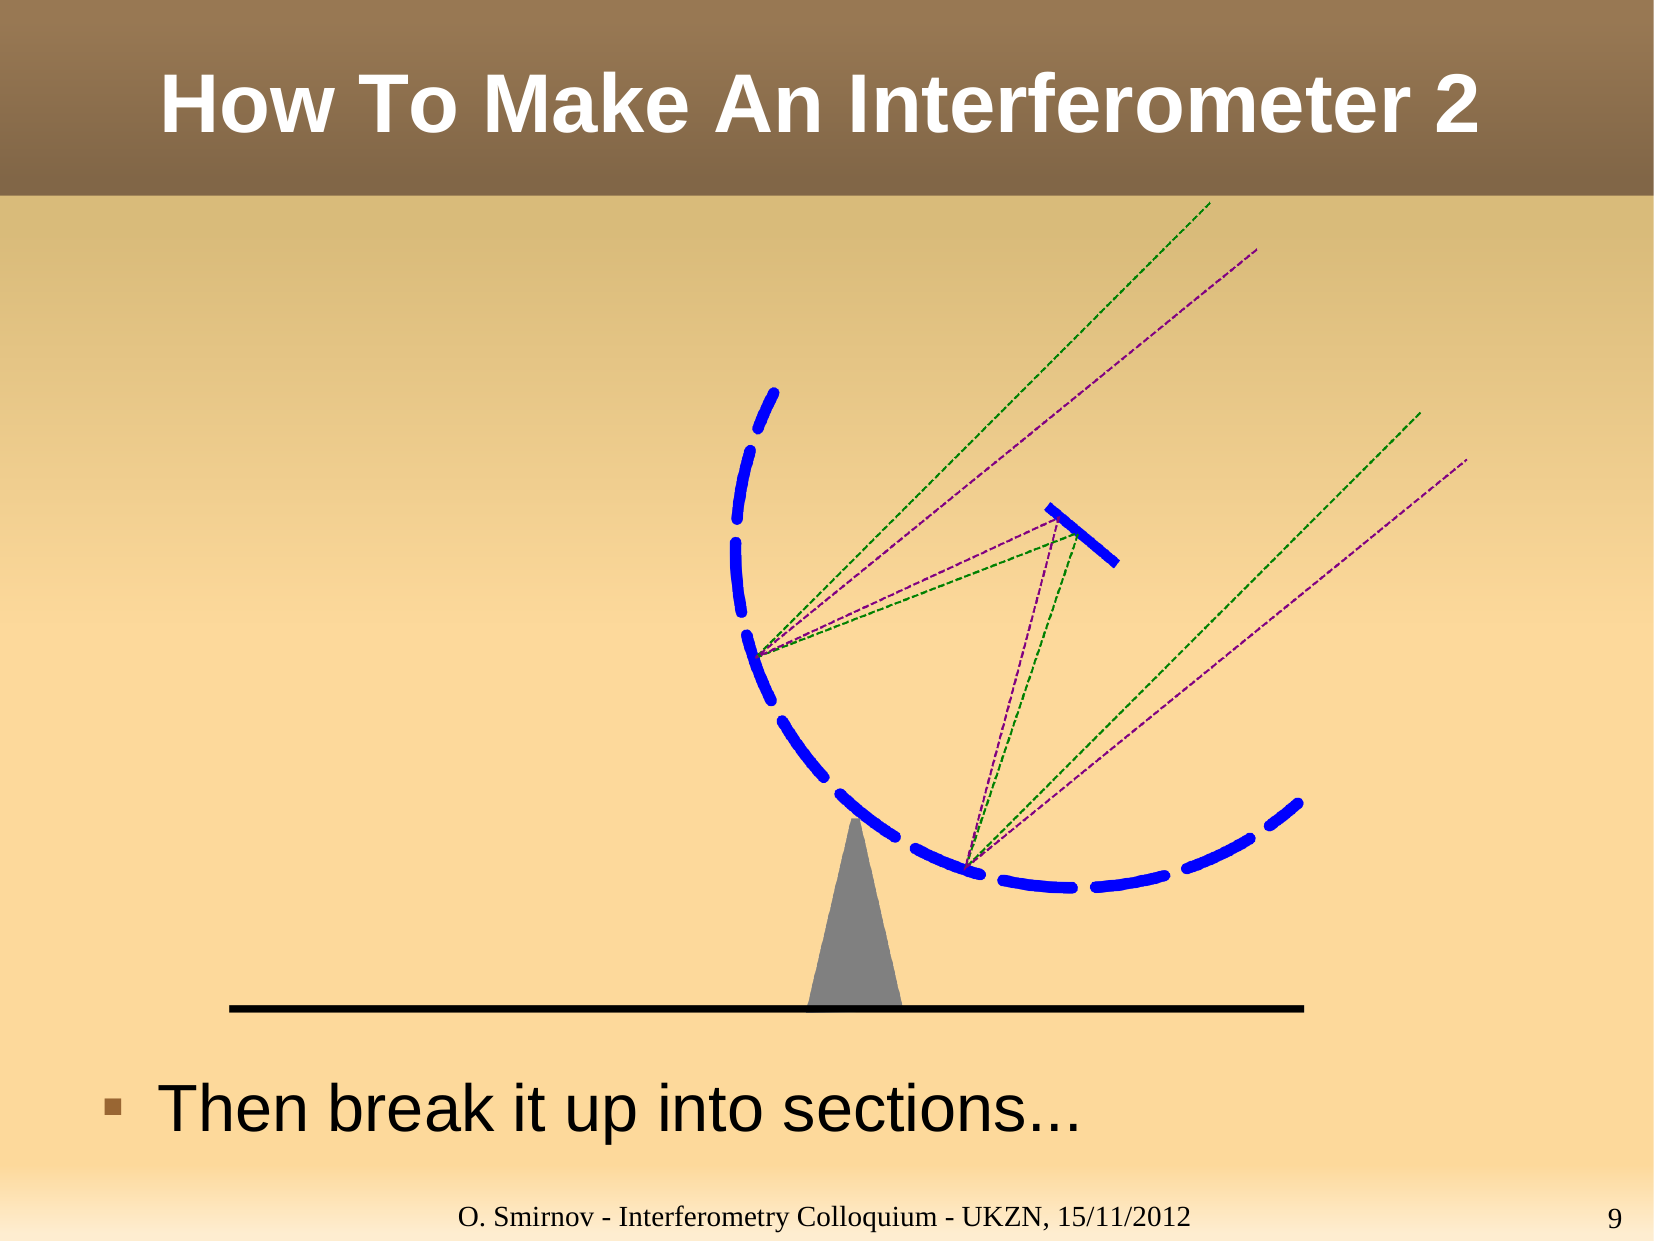

# How To Make An Interferometer 2
Then break it up into sections...
O. Smirnov - Interferometry Colloquium - UKZN, 15/11/2012
9